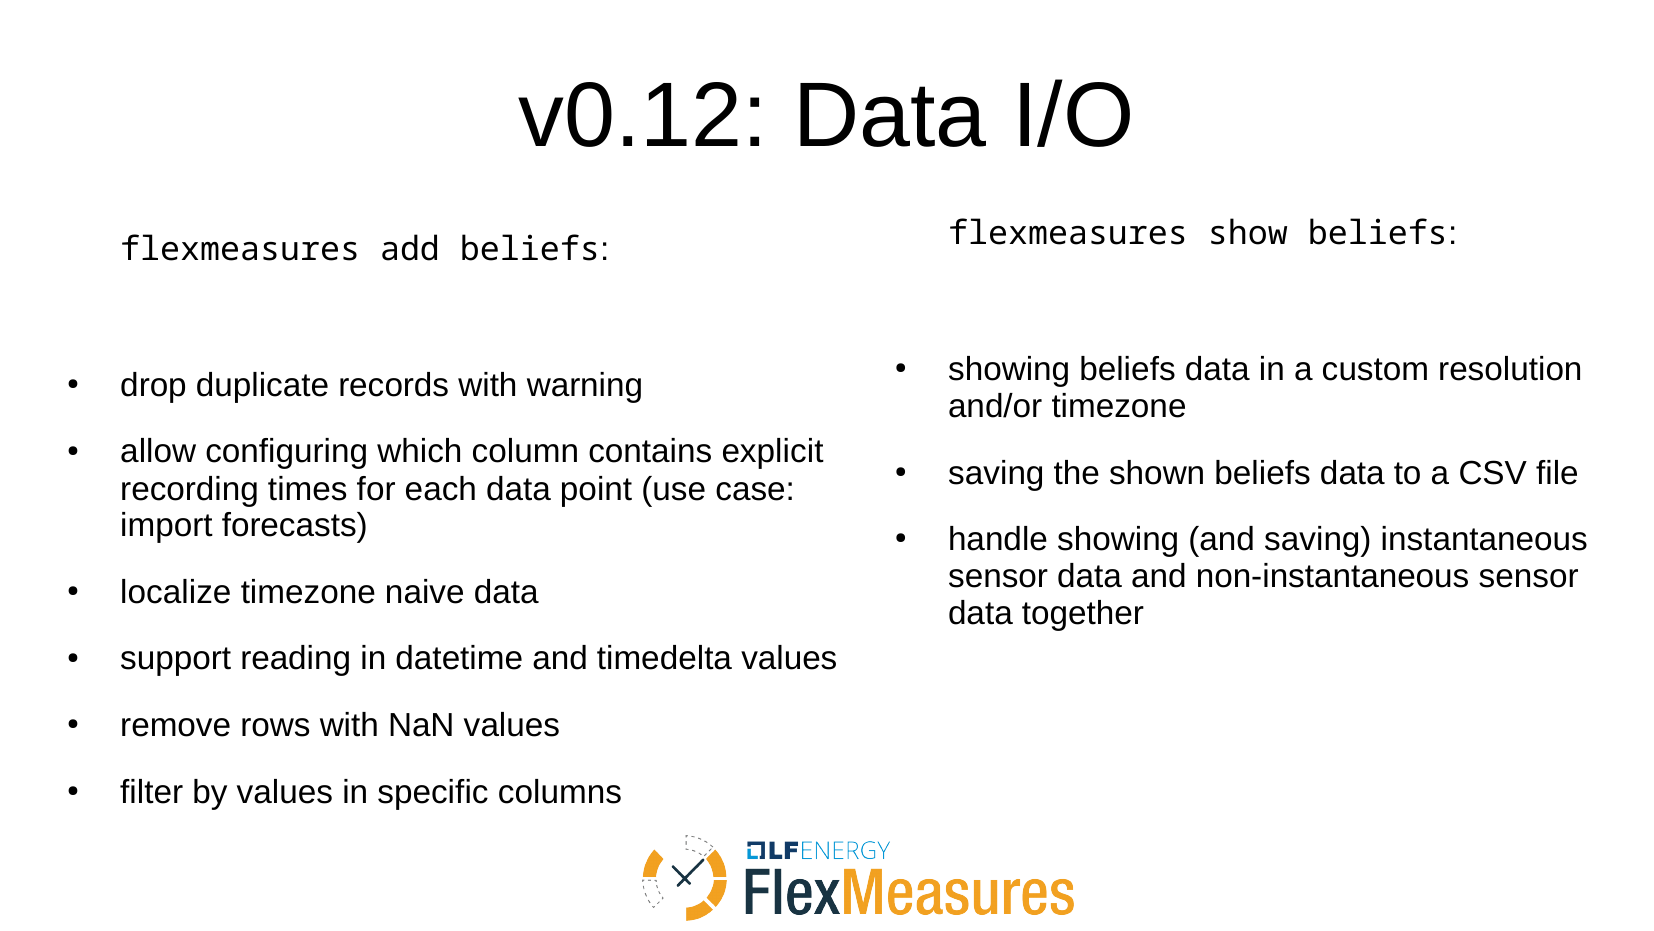

# v0.12: Data I/O
flexmeasures show beliefs:
showing beliefs data in a custom resolution and/or timezone
saving the shown beliefs data to a CSV file
handle showing (and saving) instantaneous sensor data and non-instantaneous sensor data together
flexmeasures add beliefs:
drop duplicate records with warning
allow configuring which column contains explicit recording times for each data point (use case: import forecasts)
localize timezone naive data
support reading in datetime and timedelta values
remove rows with NaN values
filter by values in specific columns